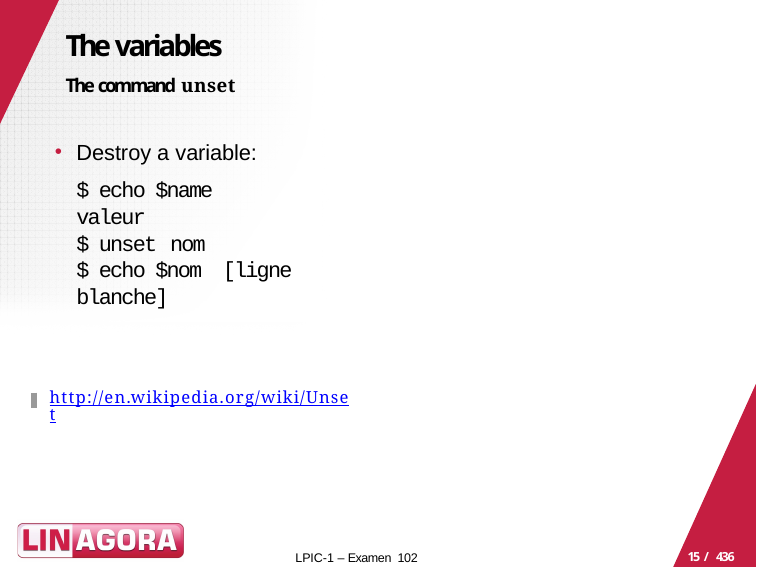

# The variables The command unset
Destroy a variable:
$ echo $name valeur
$ unset nom
$ echo $nom [ligne blanche]
http://en.wikipedia.org/wiki/Unset
LPIC-1 – Examen 102